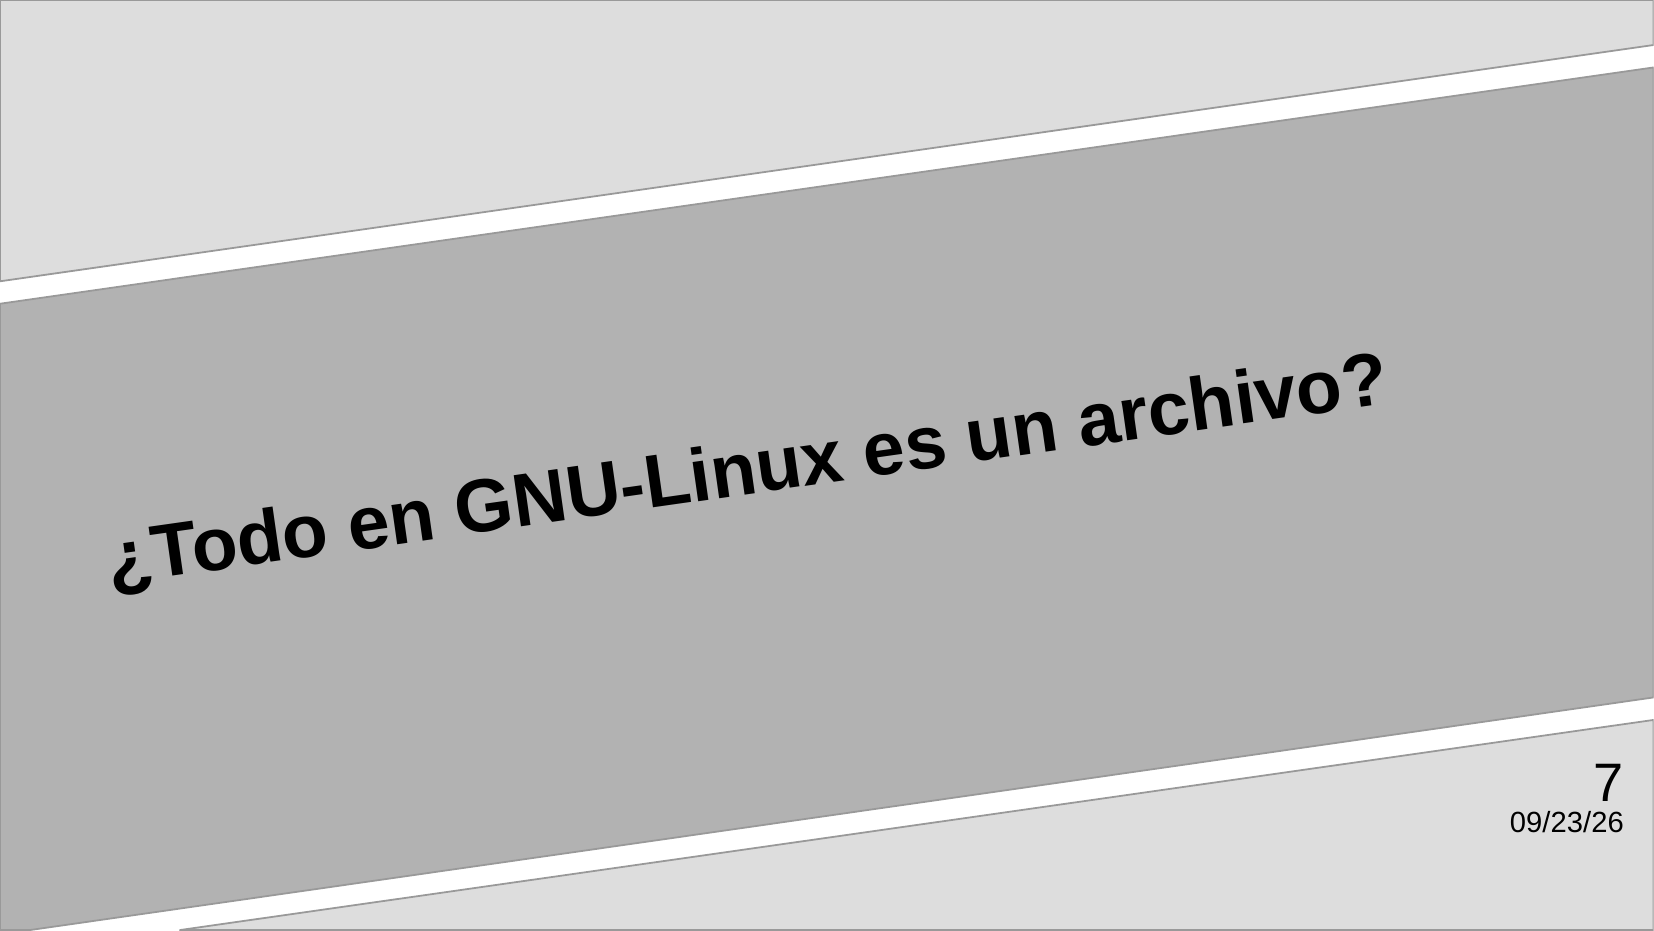

# ¿Todo en GNU-Linux es un archivo?
7